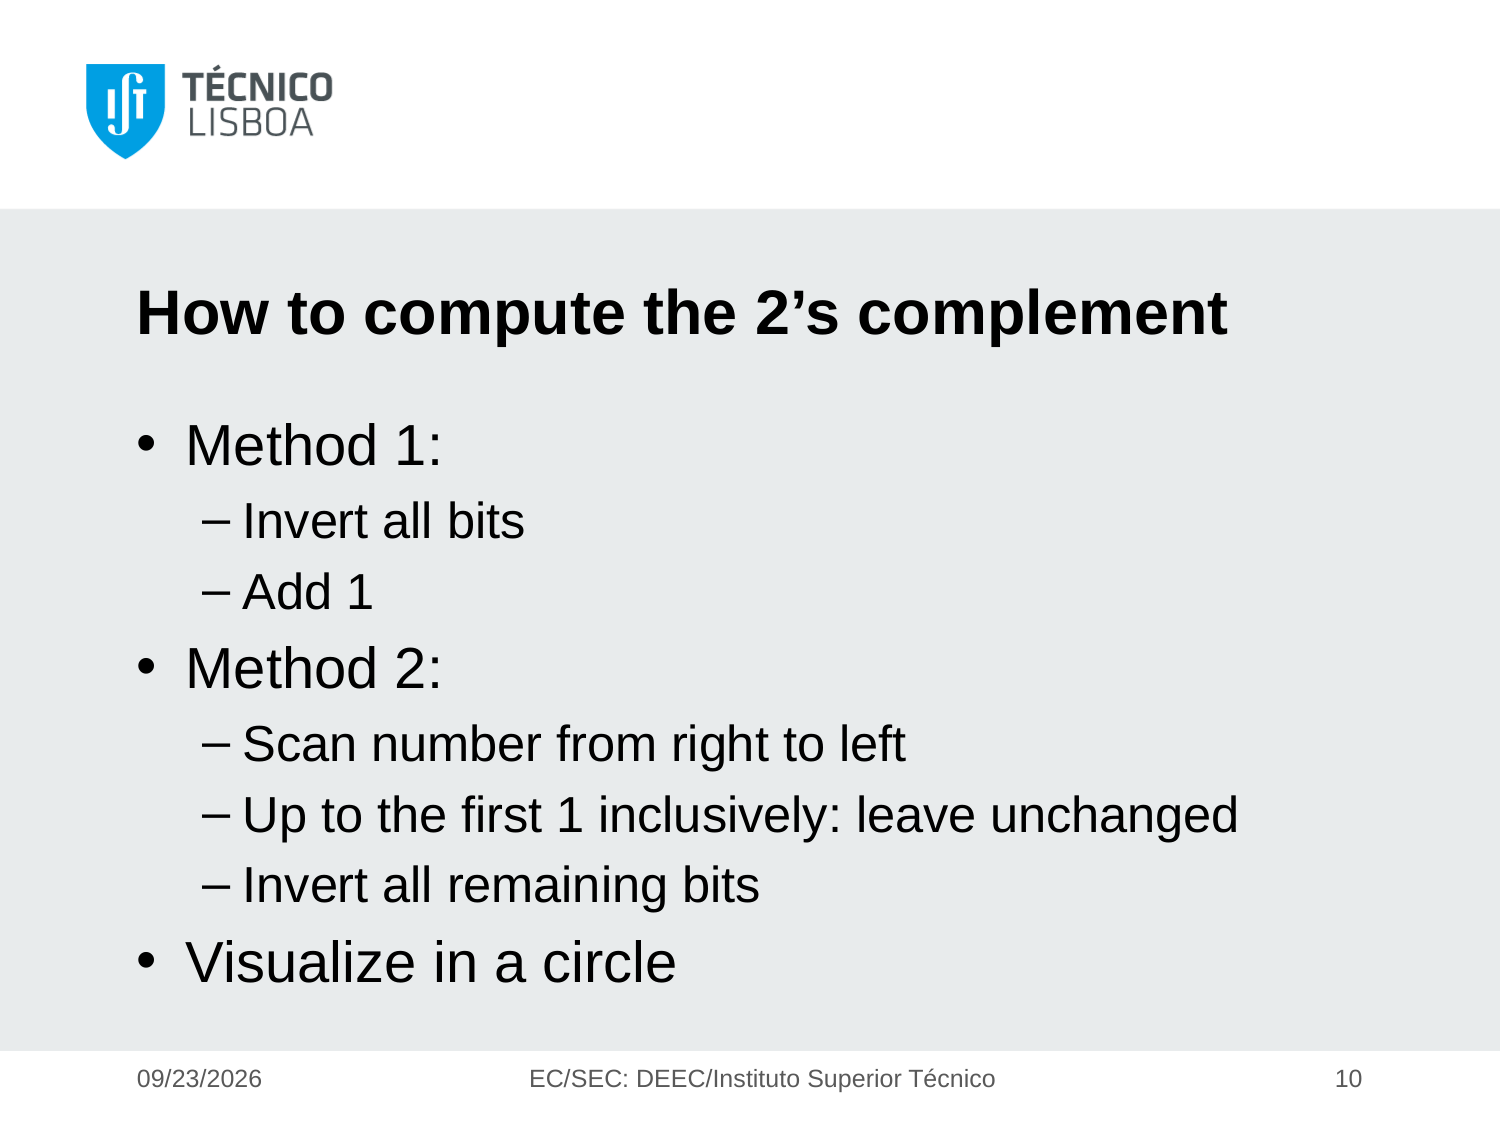

# How to compute the 2’s complement
Method 1:
Invert all bits
Add 1
Method 2:
Scan number from right to left
Up to the first 1 inclusively: leave unchanged
Invert all remaining bits
Visualize in a circle
EC/SEC: DEEC/Instituto Superior Técnico